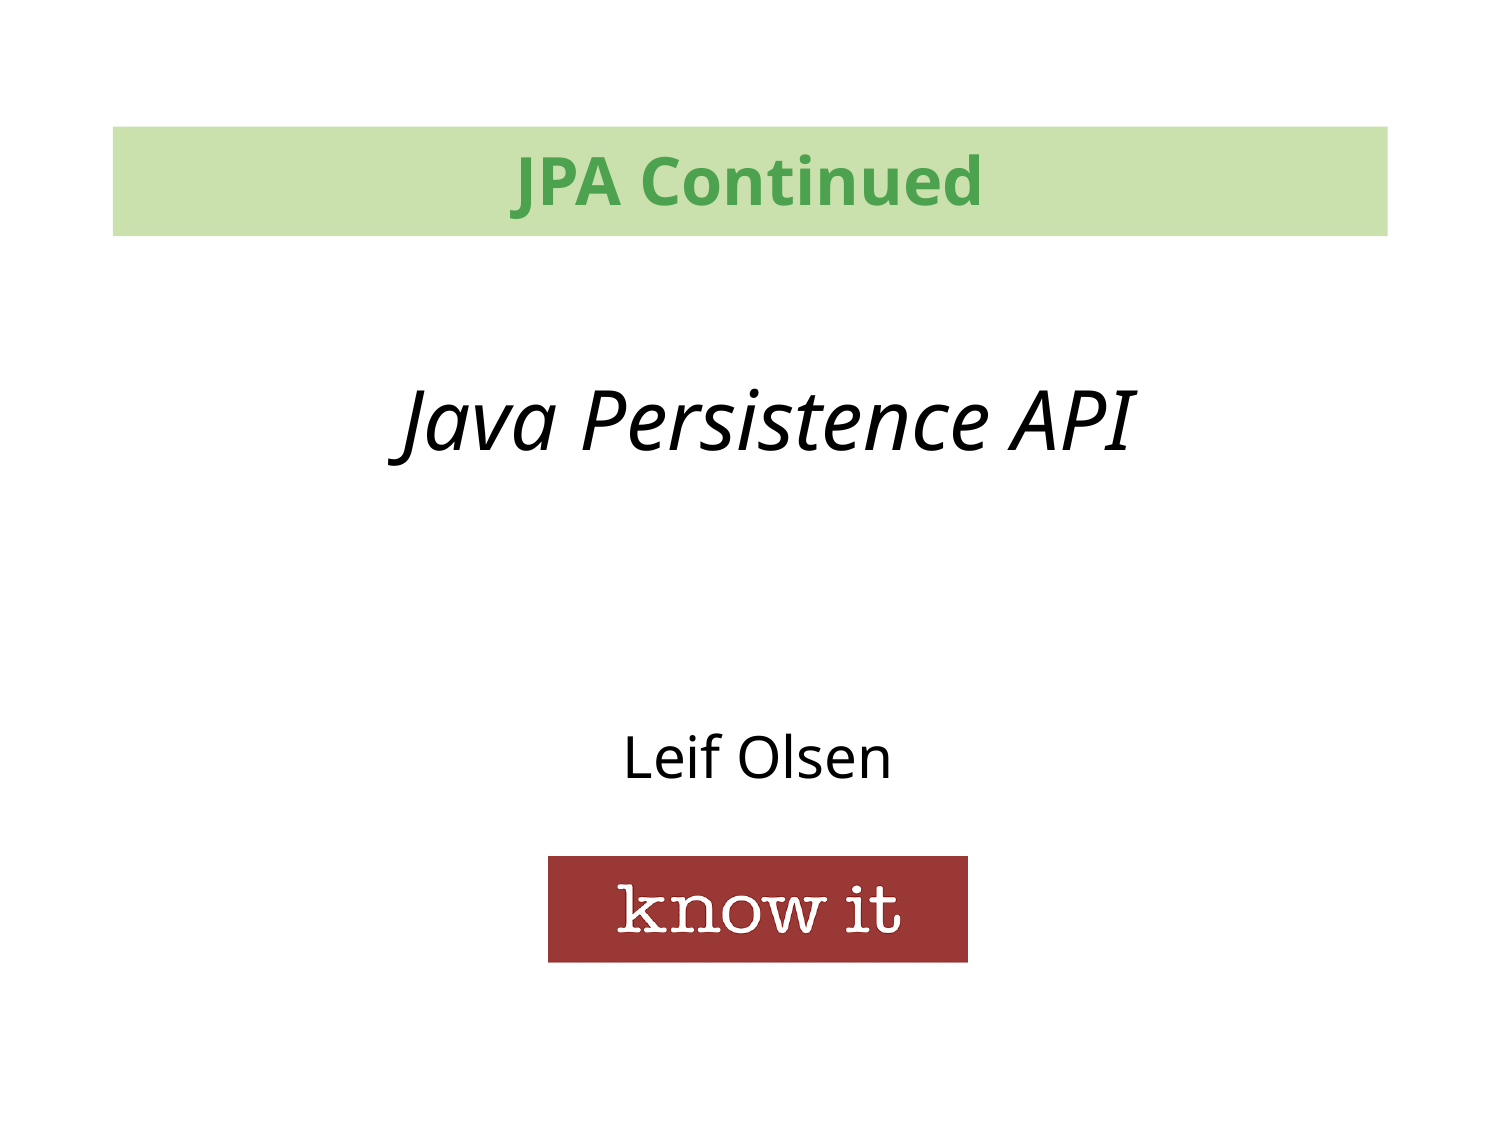

JPA Continued
Java Persistence API
Leif Olsen